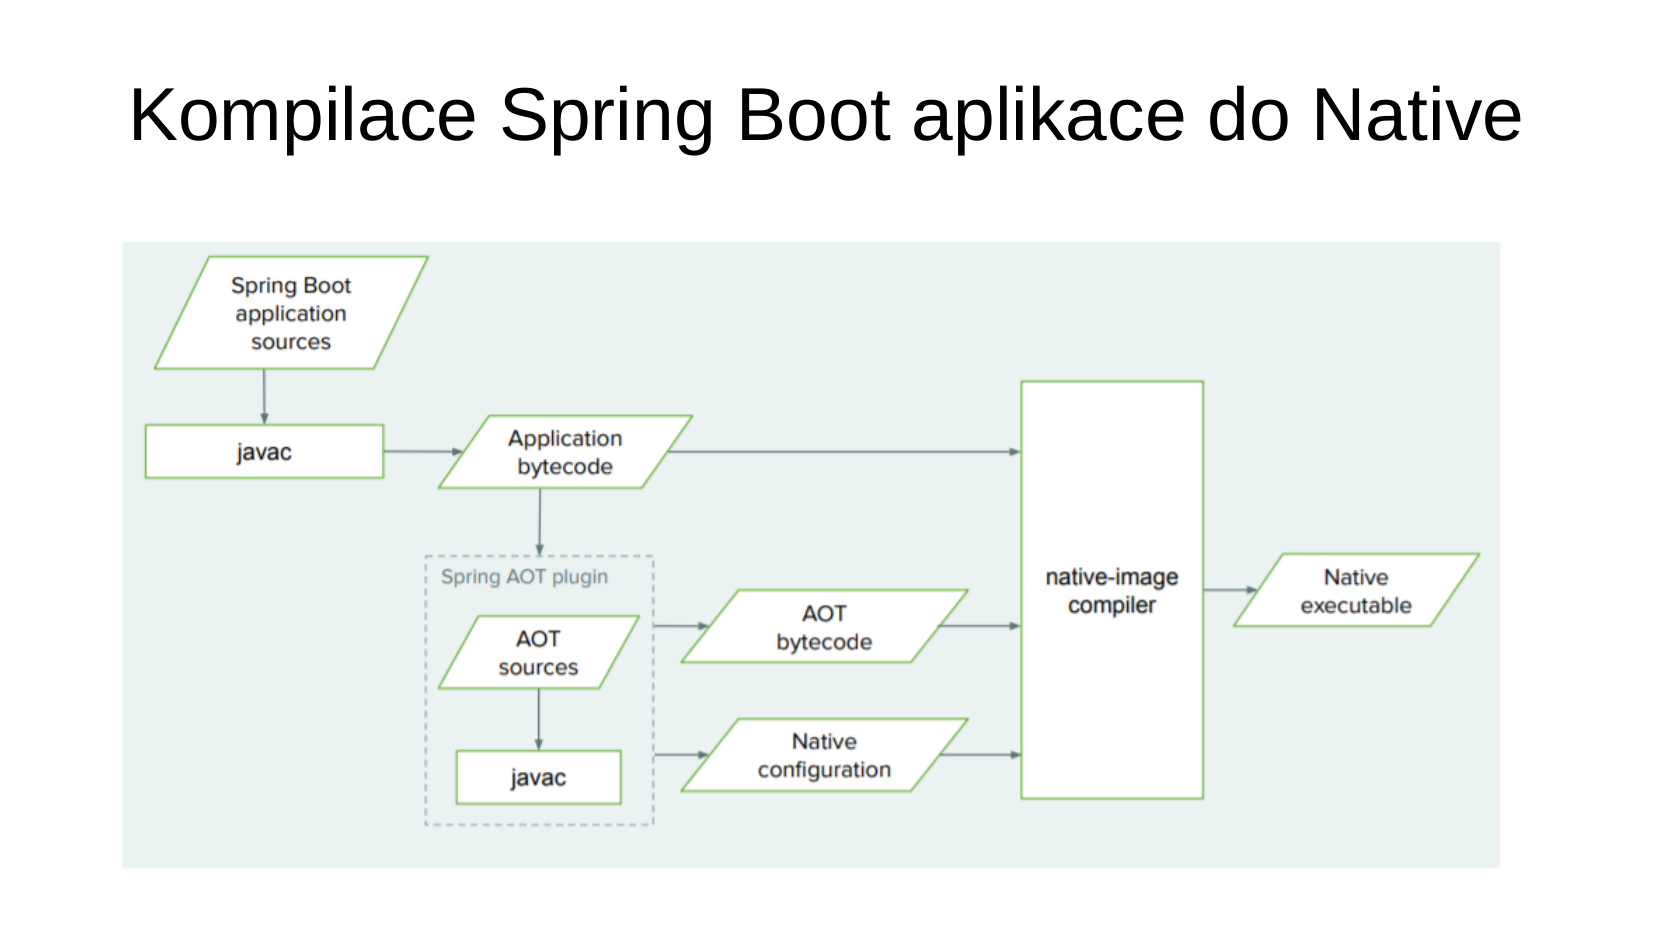

# Kompilace Spring Boot aplikace do Native